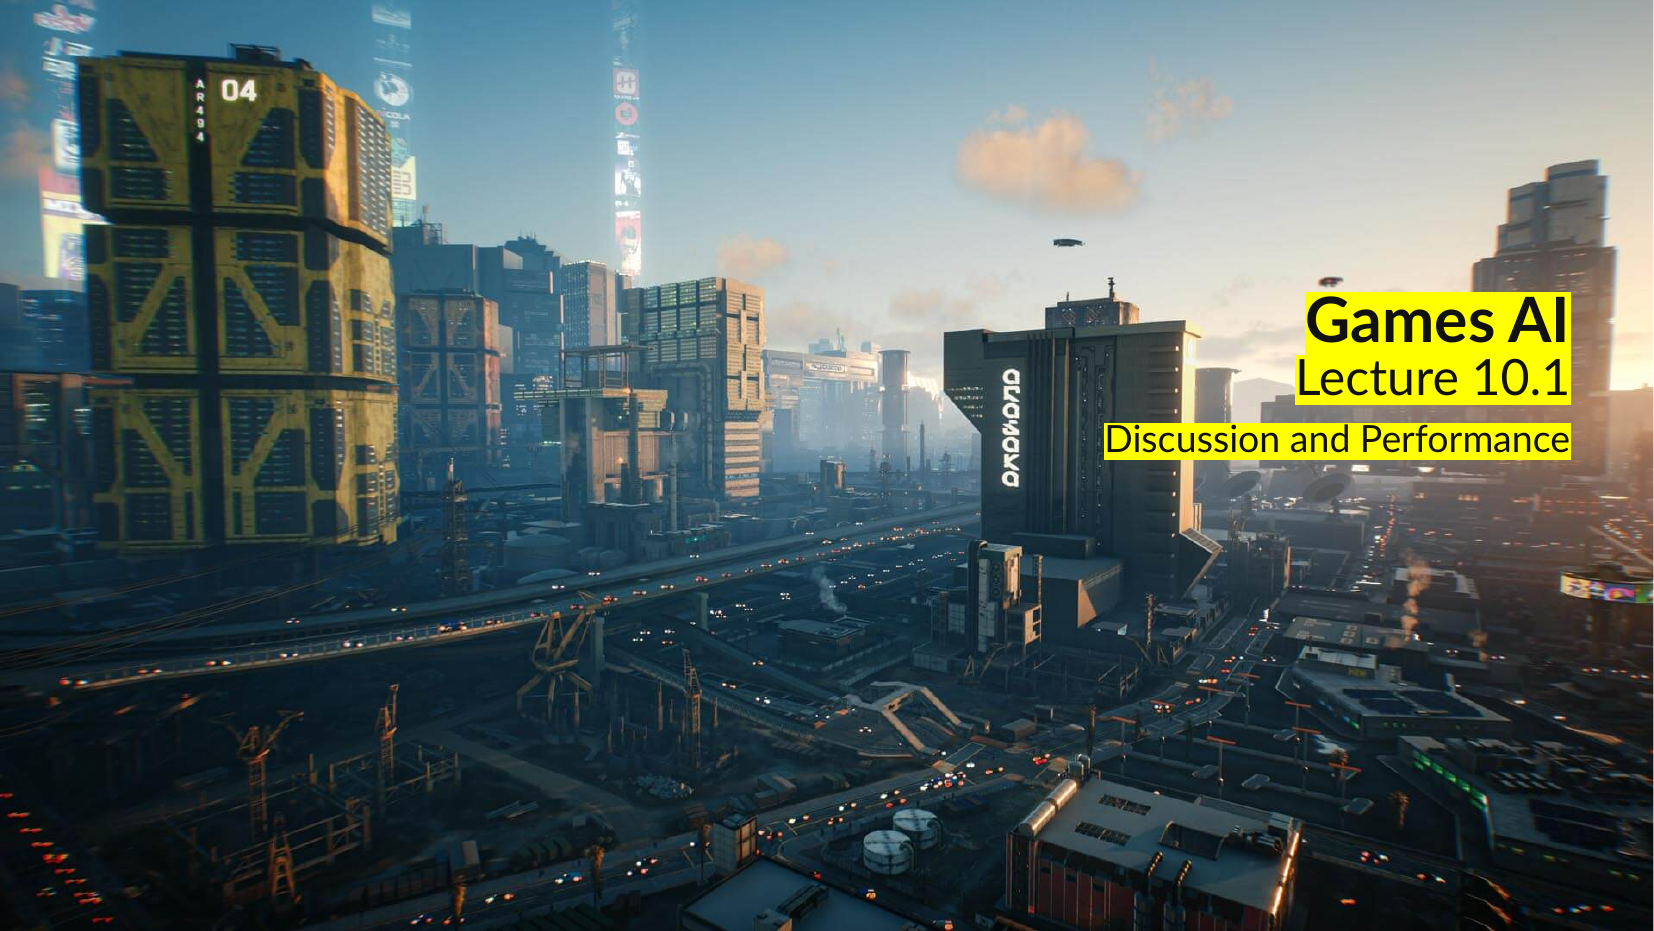

# Games AI
Lecture 10.1
Discussion and Performance